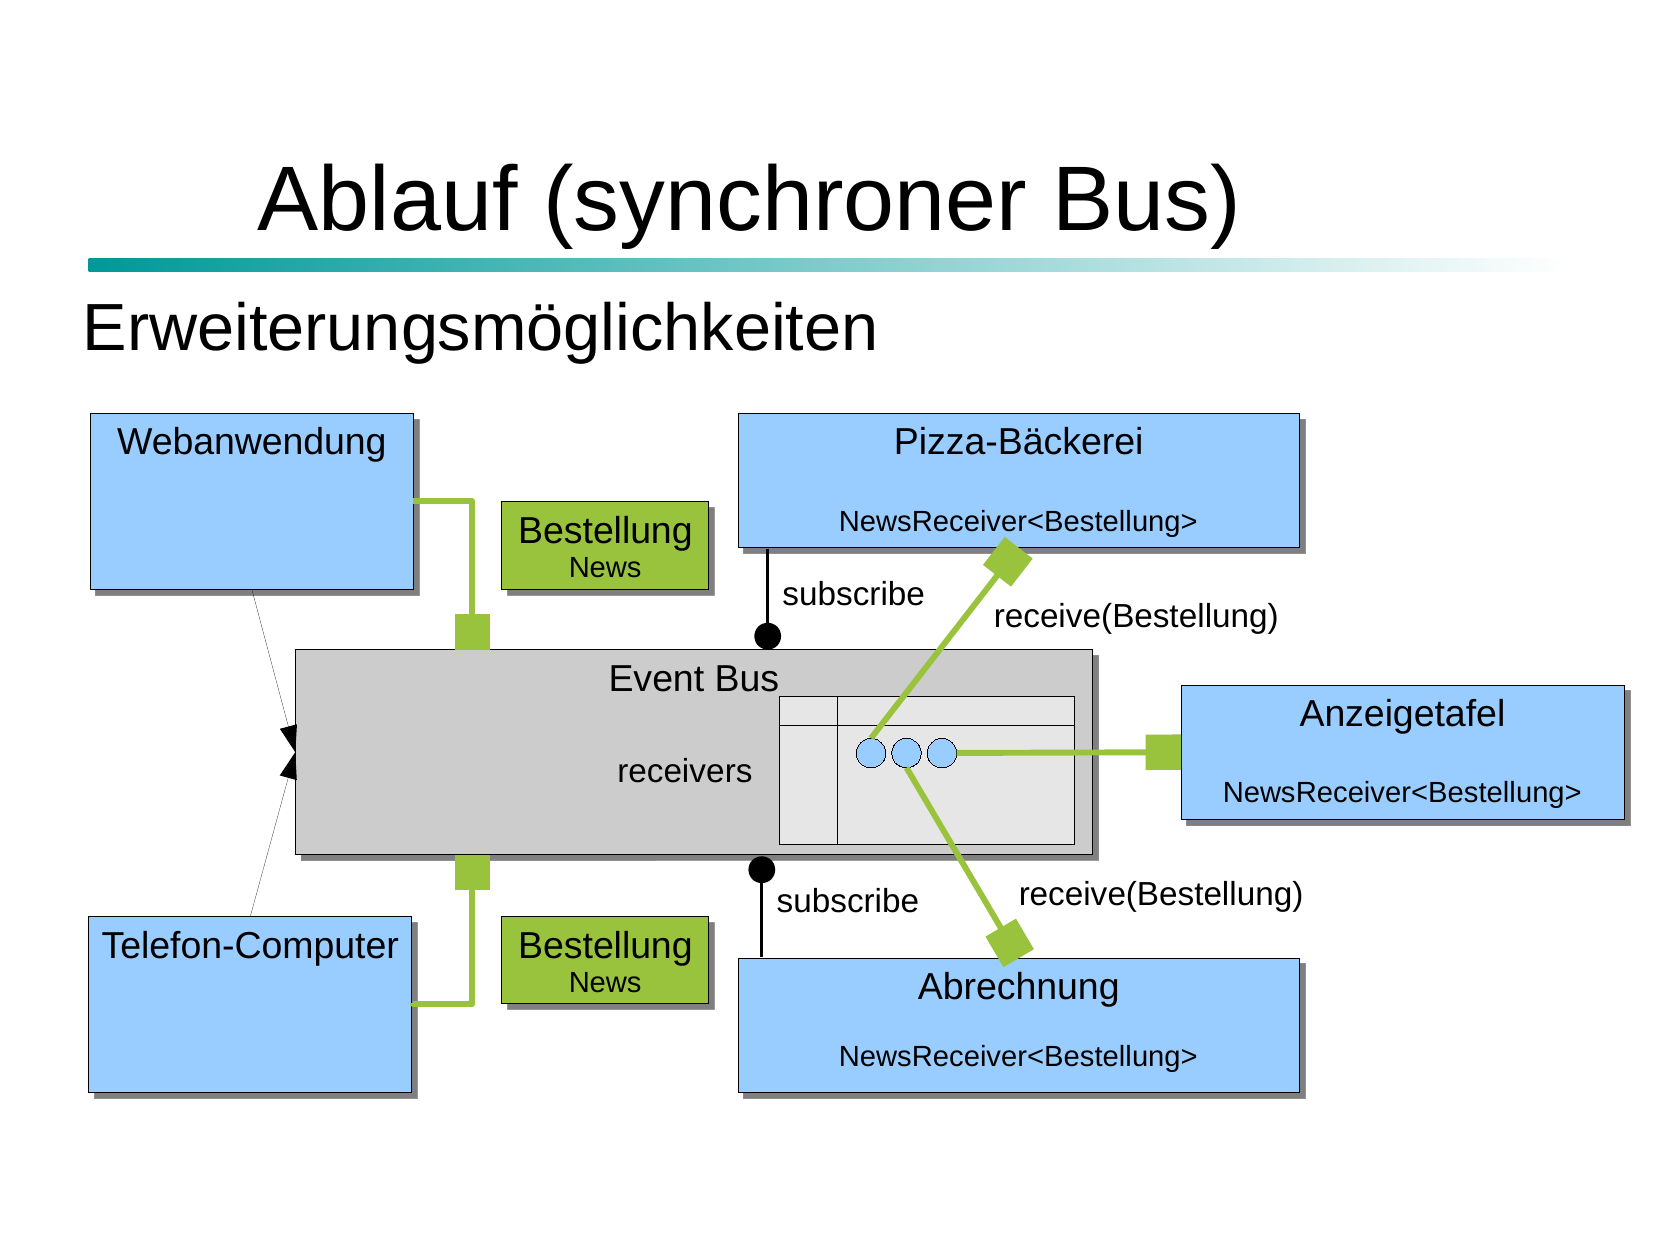

# Ablauf (synchroner Bus)
Erweiterungsmöglichkeiten
Webanwendung
Pizza-Bäckerei
NewsReceiver<Bestellung>
Bestellung
News
receive(Bestellung)
subscribe
Event Bus
Anzeigetafel
NewsReceiver<Bestellung>
receivers
receive(Bestellung)
Bestellung
News
subscribe
Telefon-Computer
Abrechnung
NewsReceiver<Bestellung>